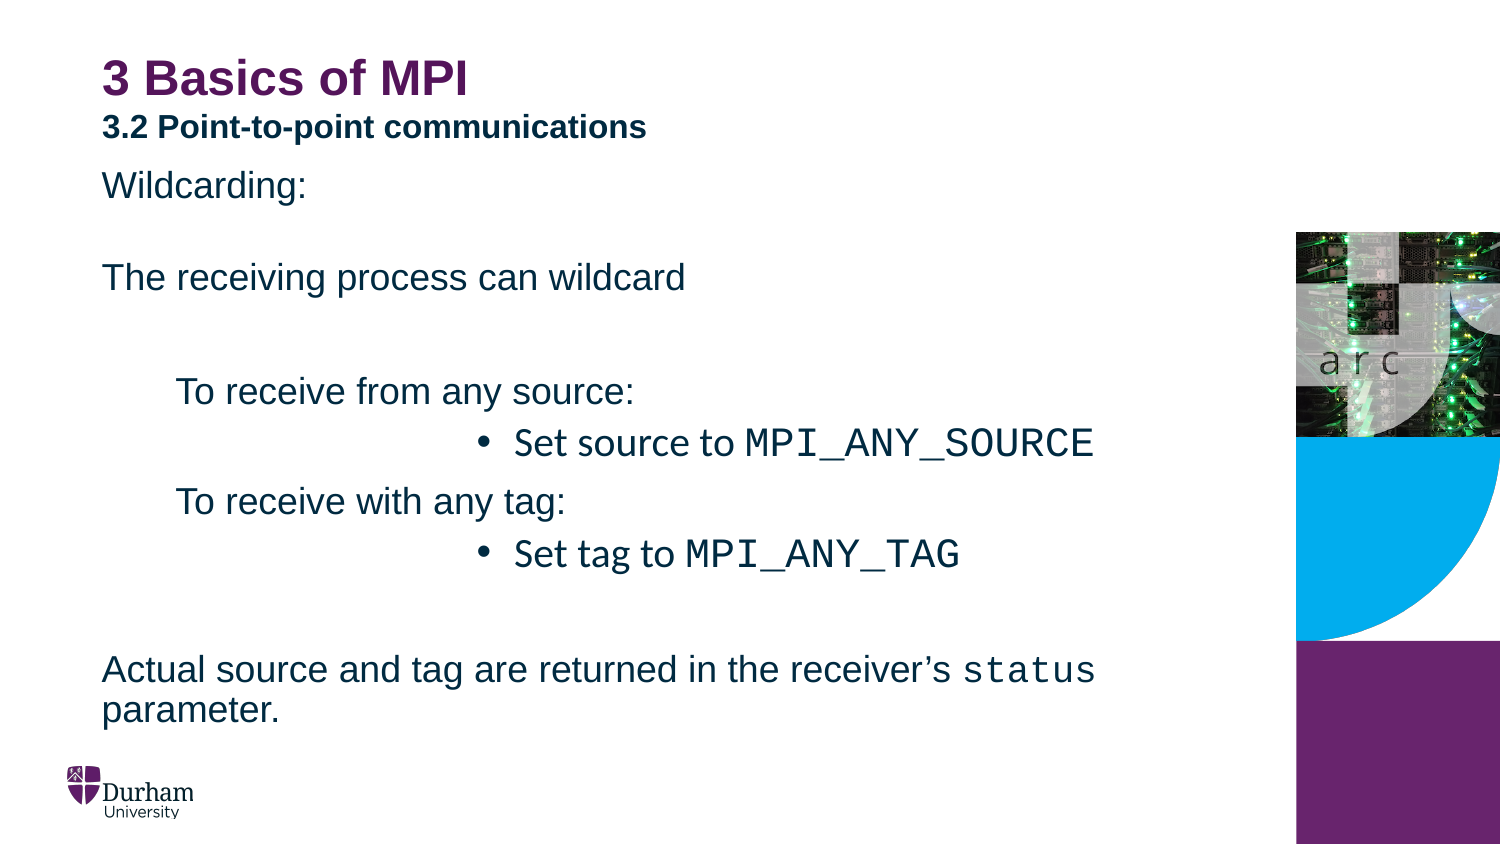

# 3 Basics of MPI 3.2 Point-to-point communications
Wildcarding:
The receiving process can wildcard
	To receive from any source:
Set source to MPI_ANY_SOURCE
	To receive with any tag:
Set tag to MPI_ANY_TAG
Actual source and tag are returned in the receiver’s status parameter.